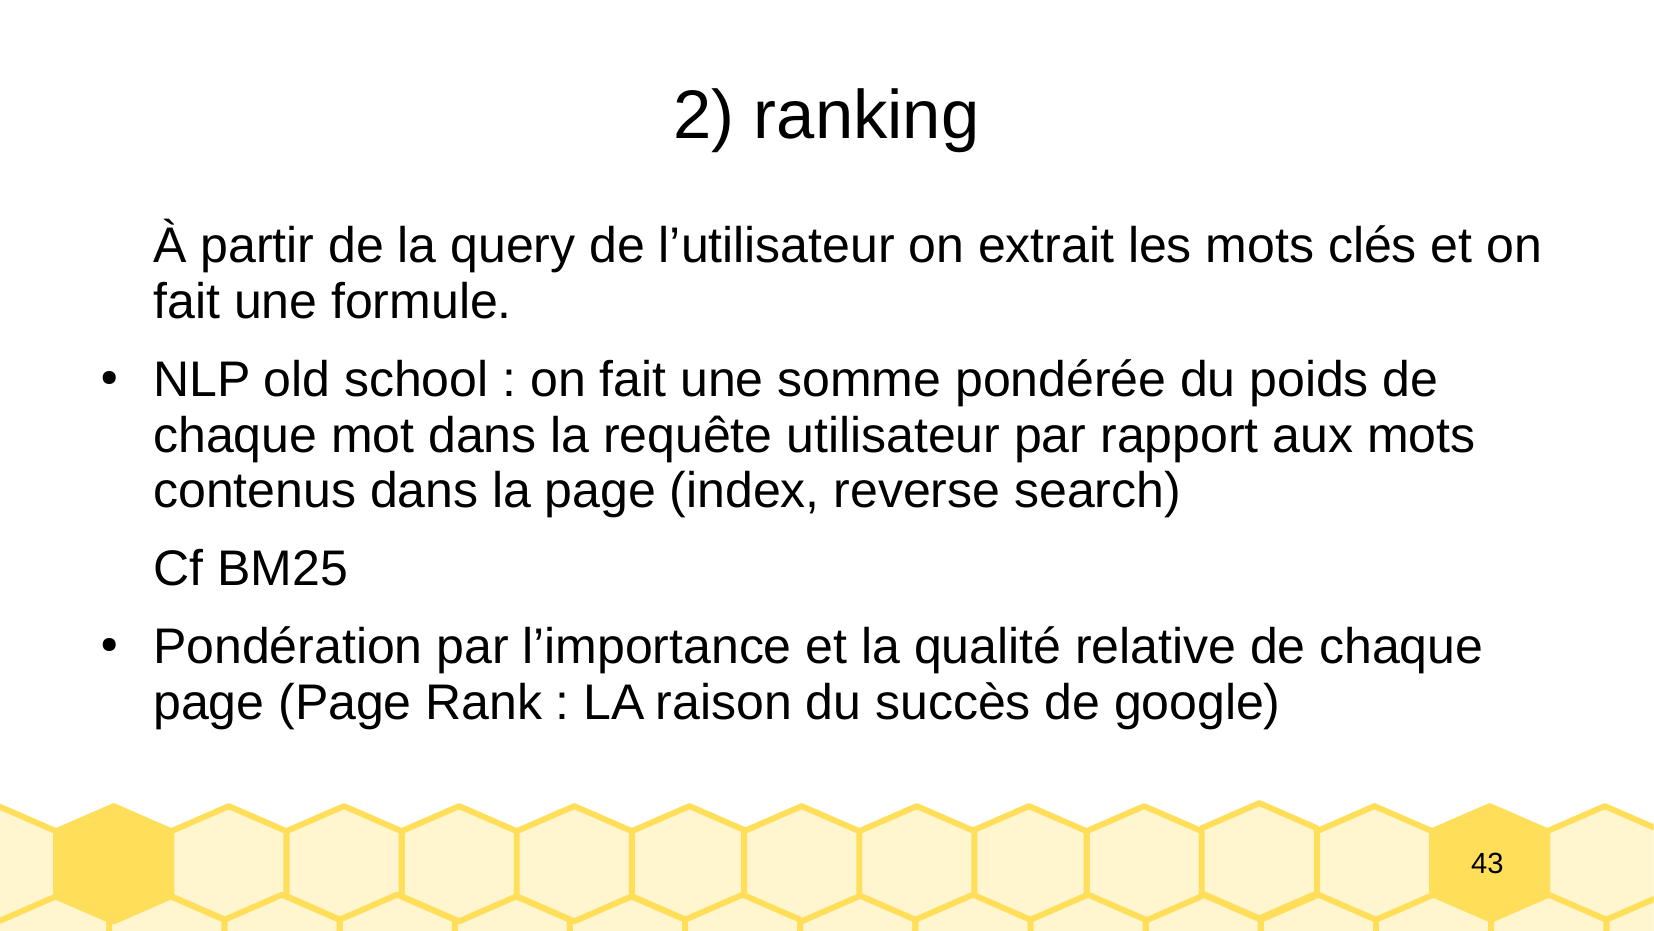

# 2) ranking
À partir de la query de l’utilisateur on extrait les mots clés et on fait une formule.
NLP old school : on fait une somme pondérée du poids de chaque mot dans la requête utilisateur par rapport aux mots contenus dans la page (index, reverse search)
Cf BM25
Pondération par l’importance et la qualité relative de chaque page (Page Rank : LA raison du succès de google)